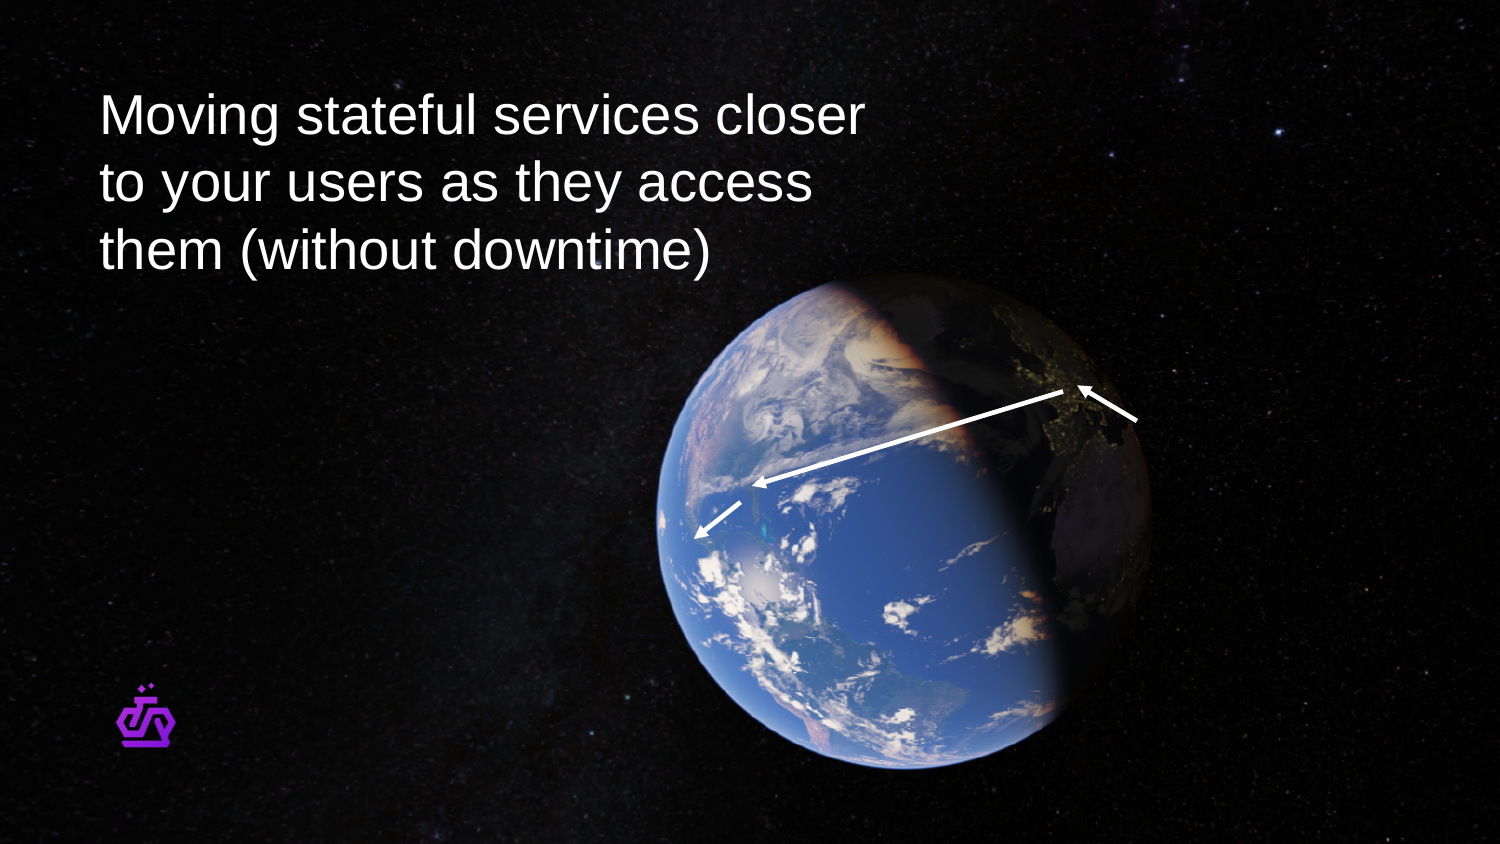

Moving stateful services closer to your users as they access them (without downtime)